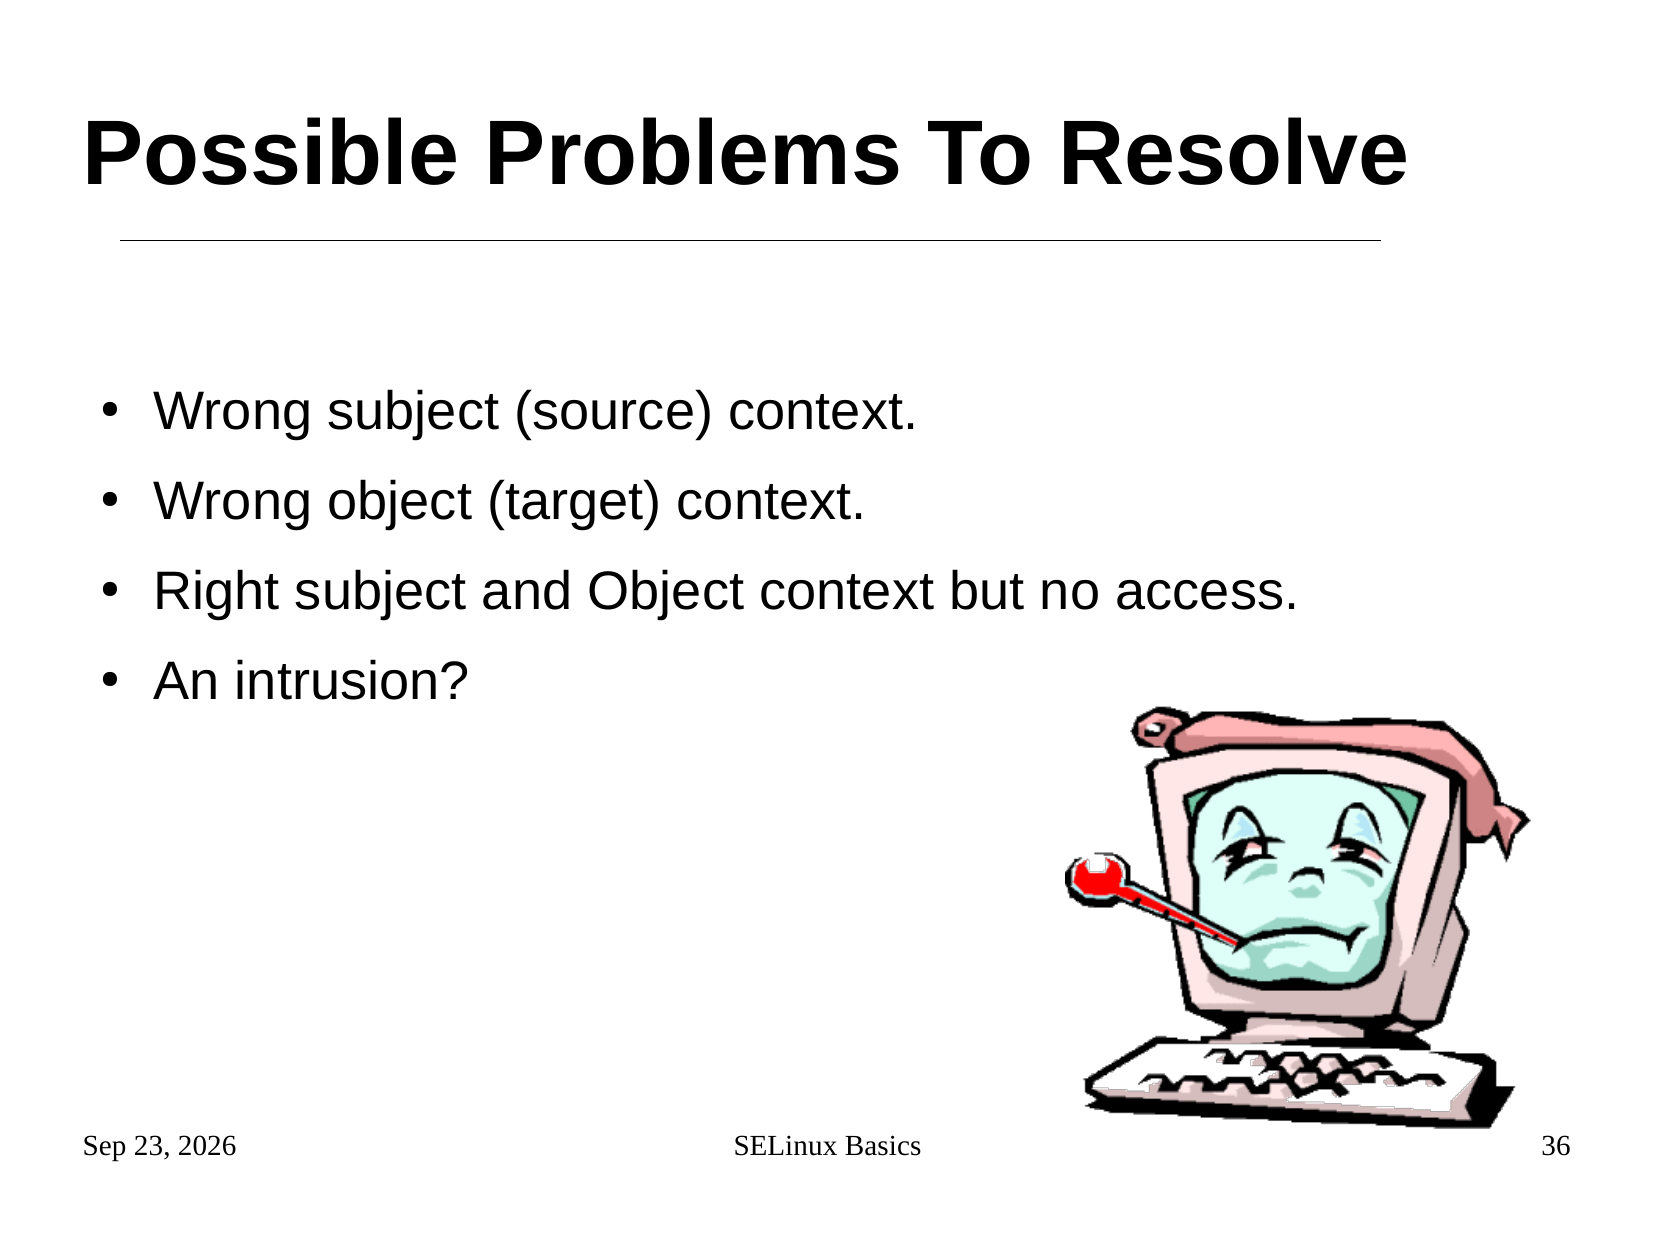

# Possible Problems To Resolve
Wrong subject (source) context.
Wrong object (target) context.
Right subject and Object context but no access.
An intrusion?
SELinux Basics
36